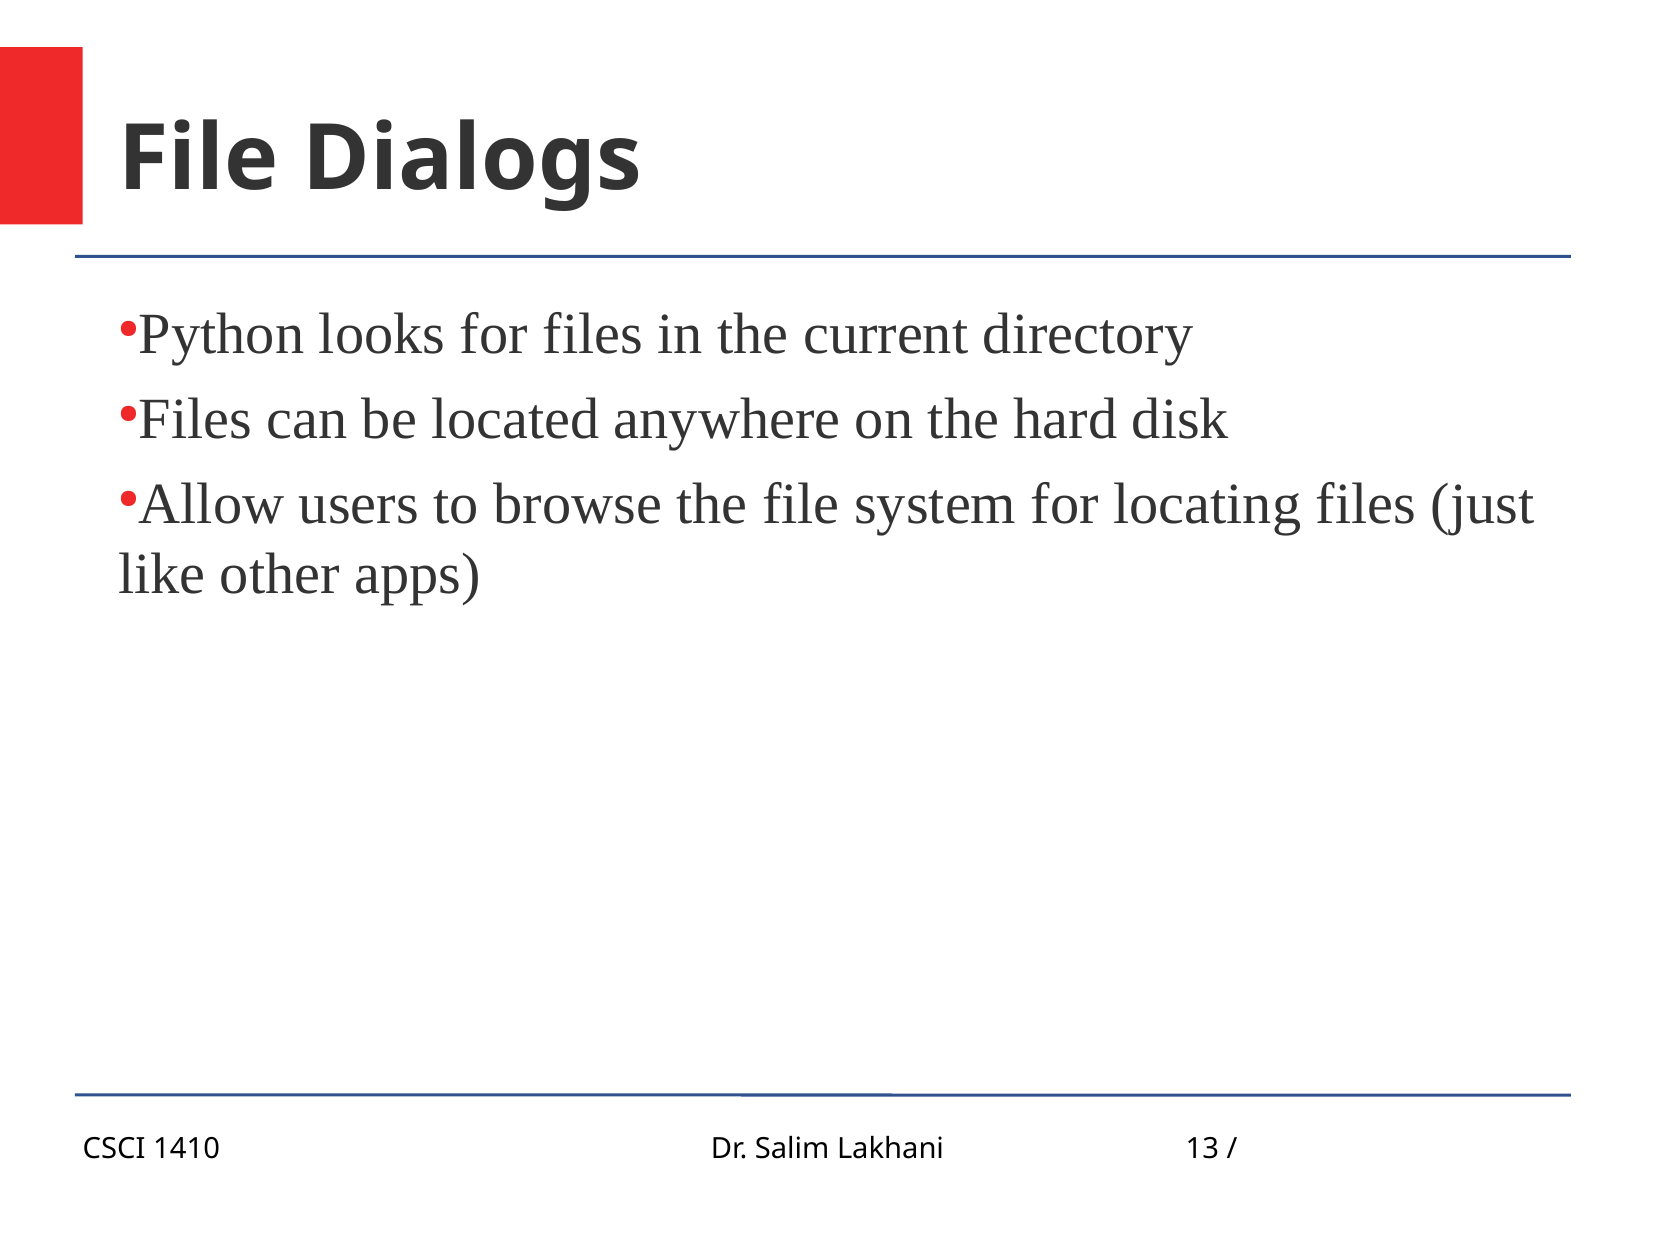

# File Dialogs
Python looks for files in the current directory
Files can be located anywhere on the hard disk
Allow users to browse the file system for locating files (just like other apps)
CSCI 1410
Dr. Salim Lakhani